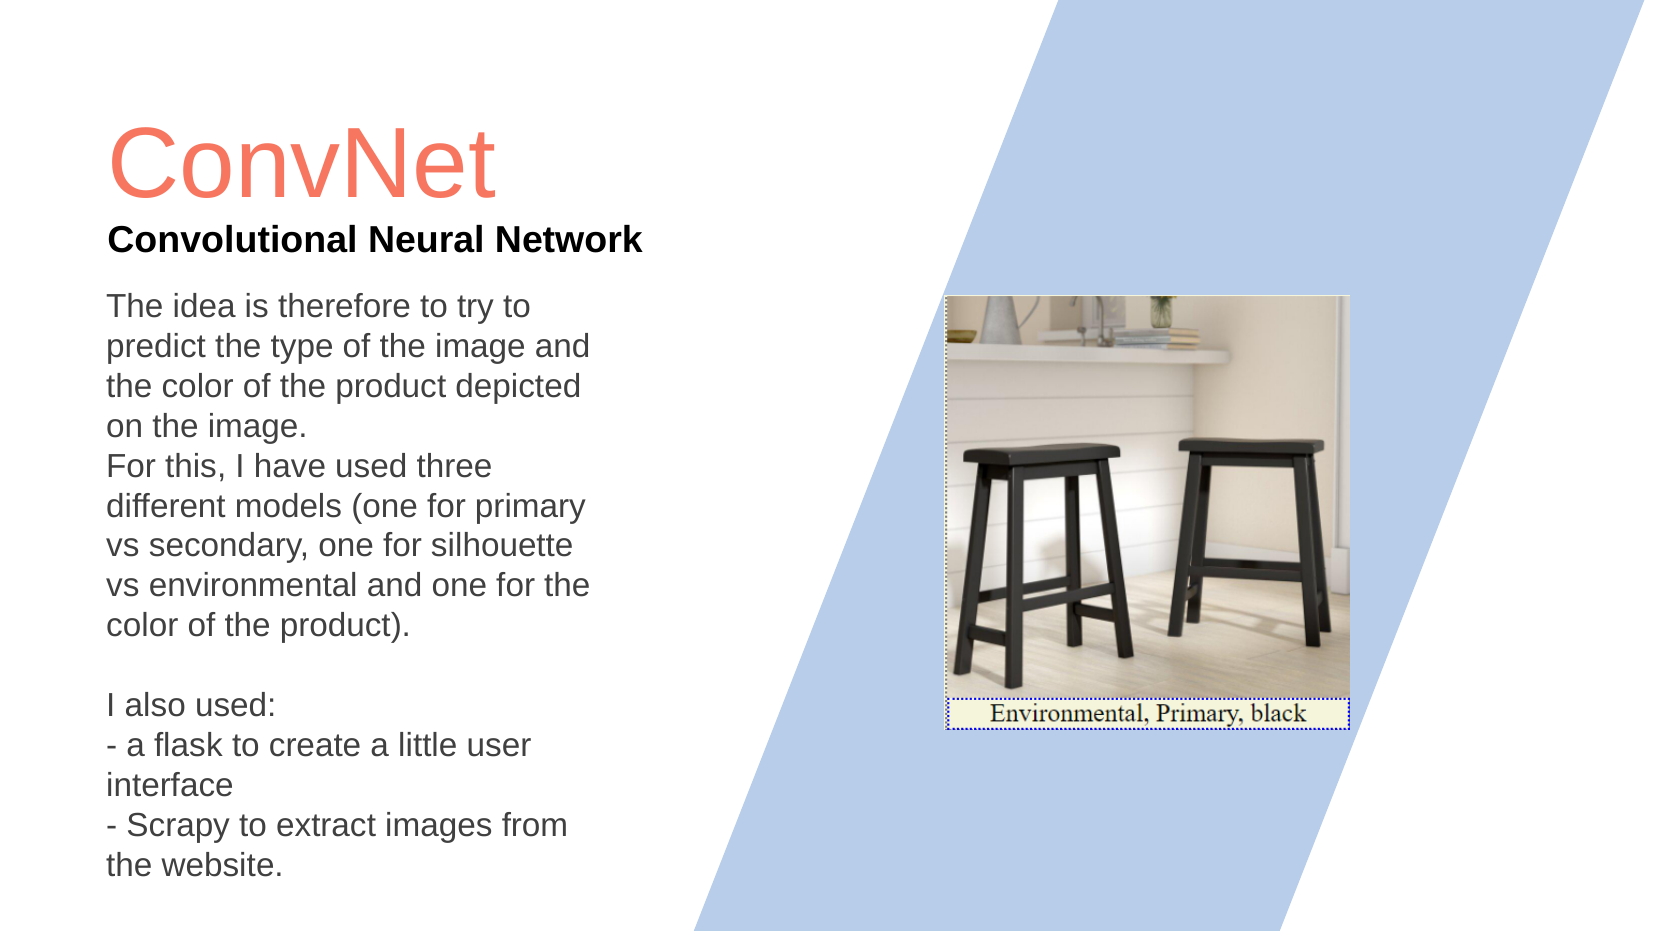

ConvNet
Convolutional Neural Network
The idea is therefore to try to predict the type of the image and the color of the product depicted on the image.
For this, I have used three different models (one for primary vs secondary, one for silhouette vs environmental and one for the color of the product).
I also used:
- a flask to create a little user interface
- Scrapy to extract images from the website.